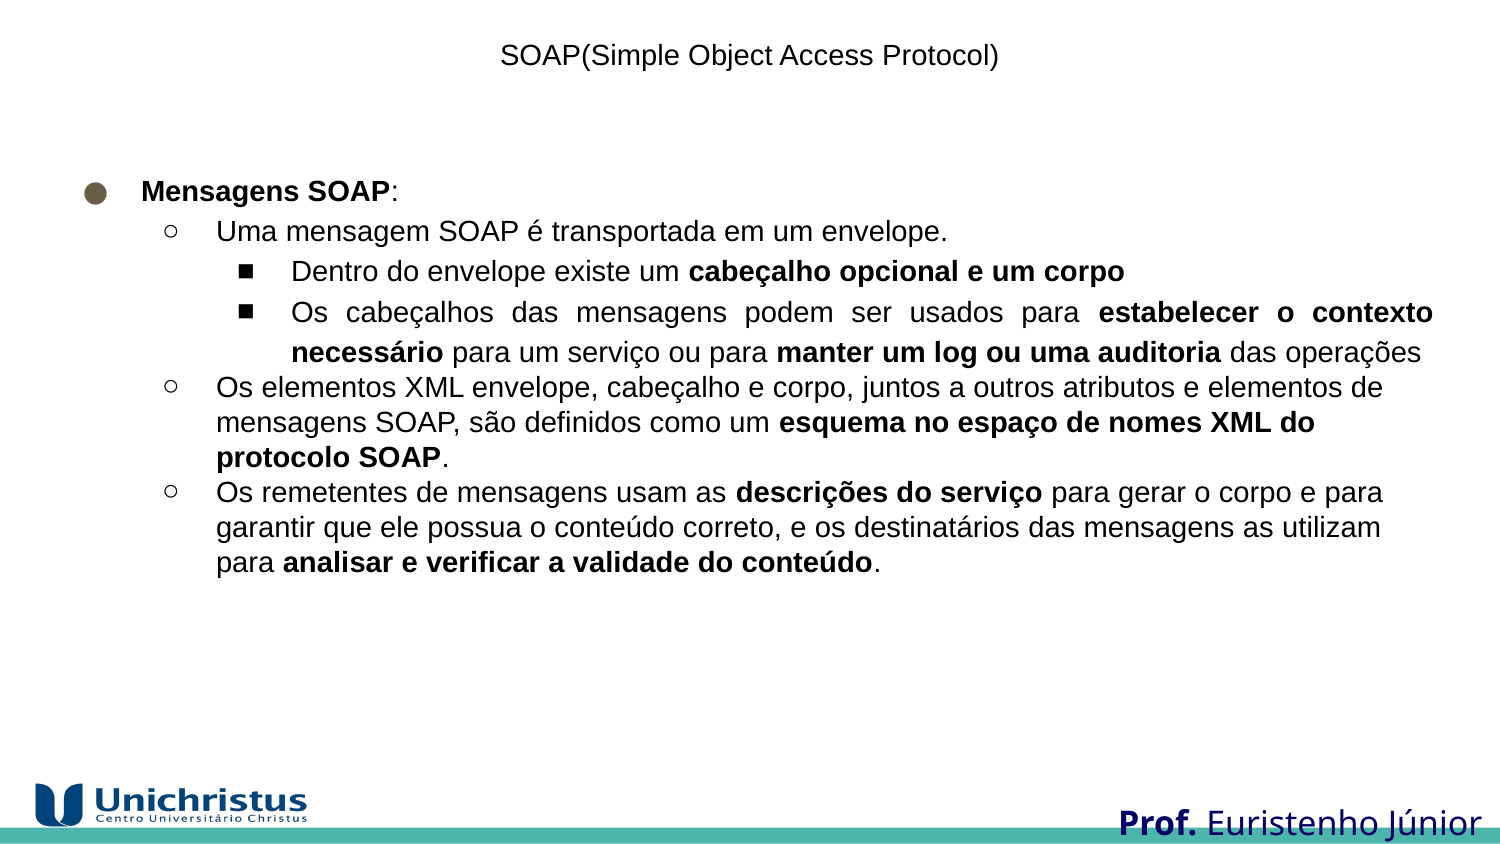

# SOAP(Simple Object Access Protocol)
Mensagens SOAP:
Uma mensagem SOAP é transportada em um envelope.
Dentro do envelope existe um cabeçalho opcional e um corpo
Os cabeçalhos das mensagens podem ser usados para estabelecer o contexto necessário para um serviço ou para manter um log ou uma auditoria das operações
Os elementos XML envelope, cabeçalho e corpo, juntos a outros atributos e elementos de mensagens SOAP, são definidos como um esquema no espaço de nomes XML do protocolo SOAP.
Os remetentes de mensagens usam as descrições do serviço para gerar o corpo e para garantir que ele possua o conteúdo correto, e os destinatários das mensagens as utilizam para analisar e verificar a validade do conteúdo.
Prof. Euristenho Júnior